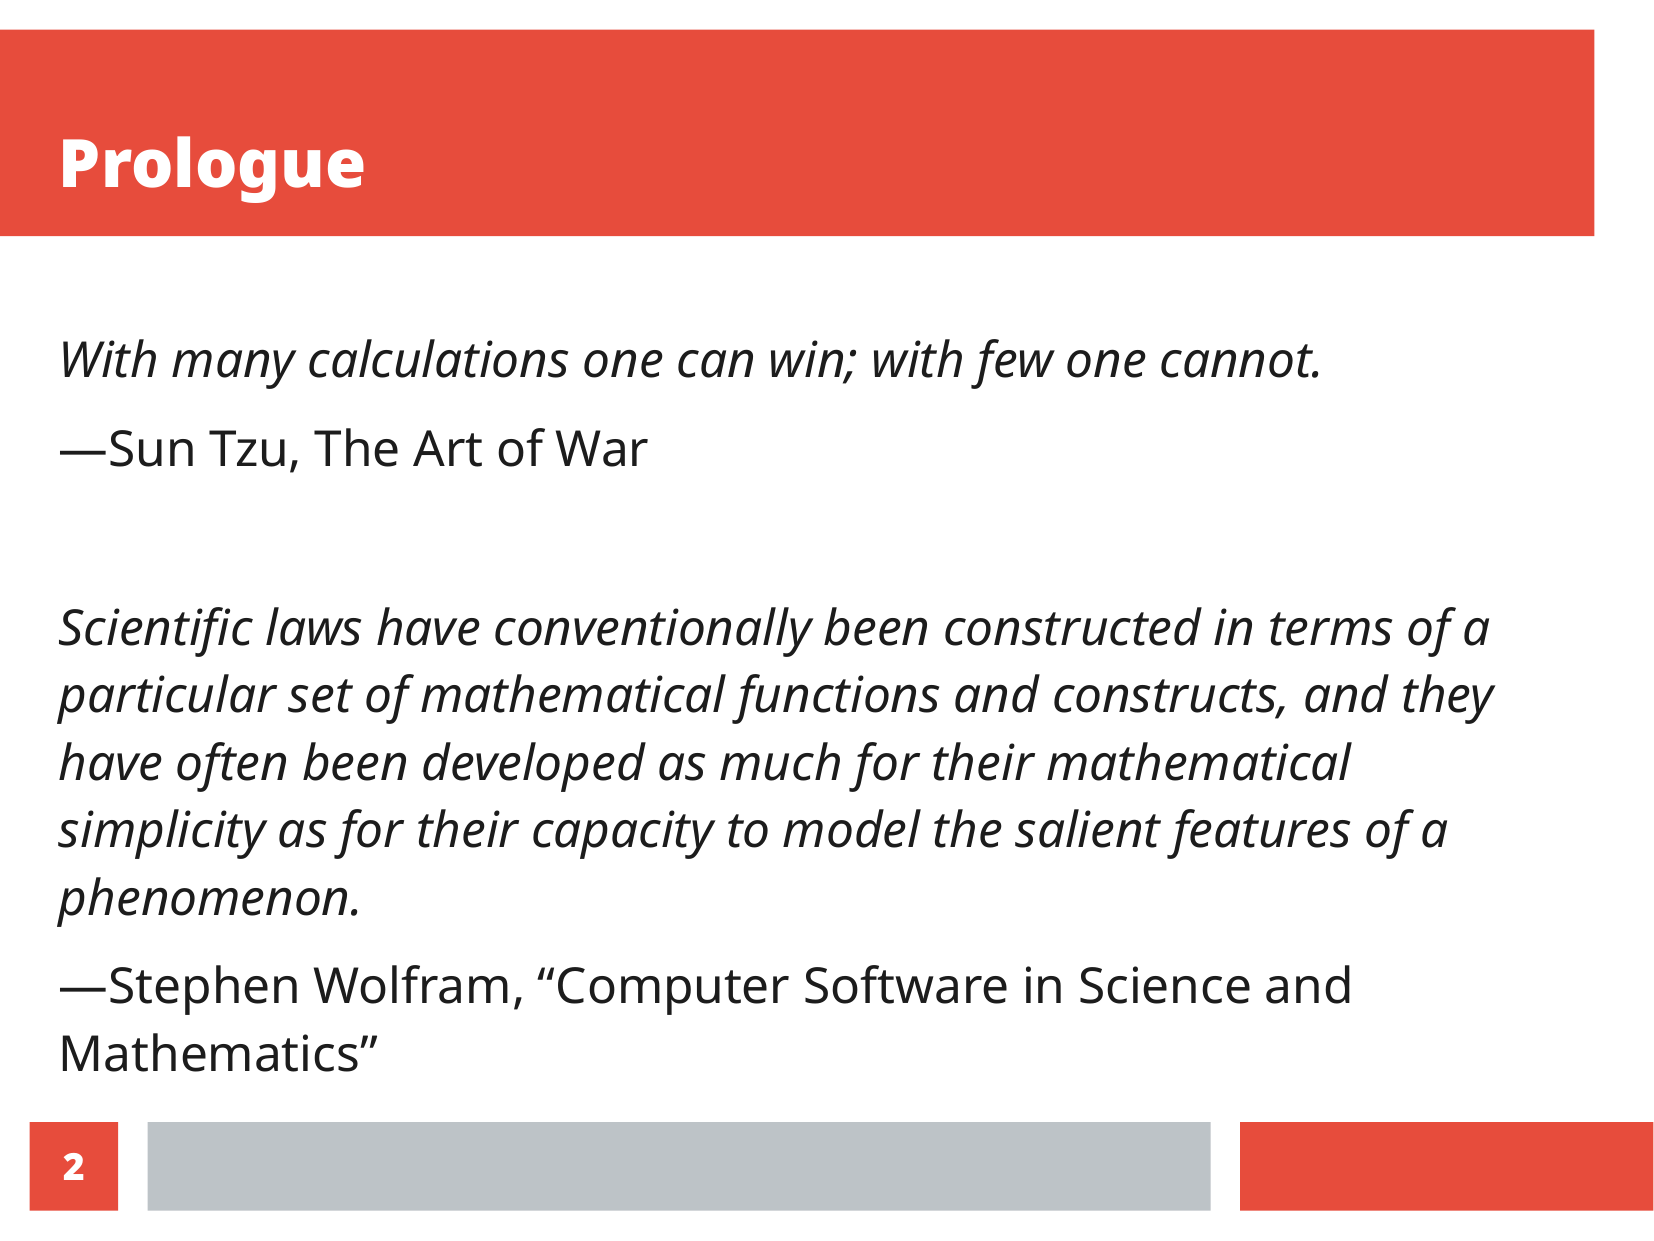

# Prologue
With many calculations one can win; with few one cannot.
—Sun Tzu, The Art of War
Scientific laws have conventionally been constructed in terms of a particular set of mathematical functions and constructs, and they have often been developed as much for their mathematical simplicity as for their capacity to model the salient features of a phenomenon.
—Stephen Wolfram, “Computer Software in Science and Mathematics”
2